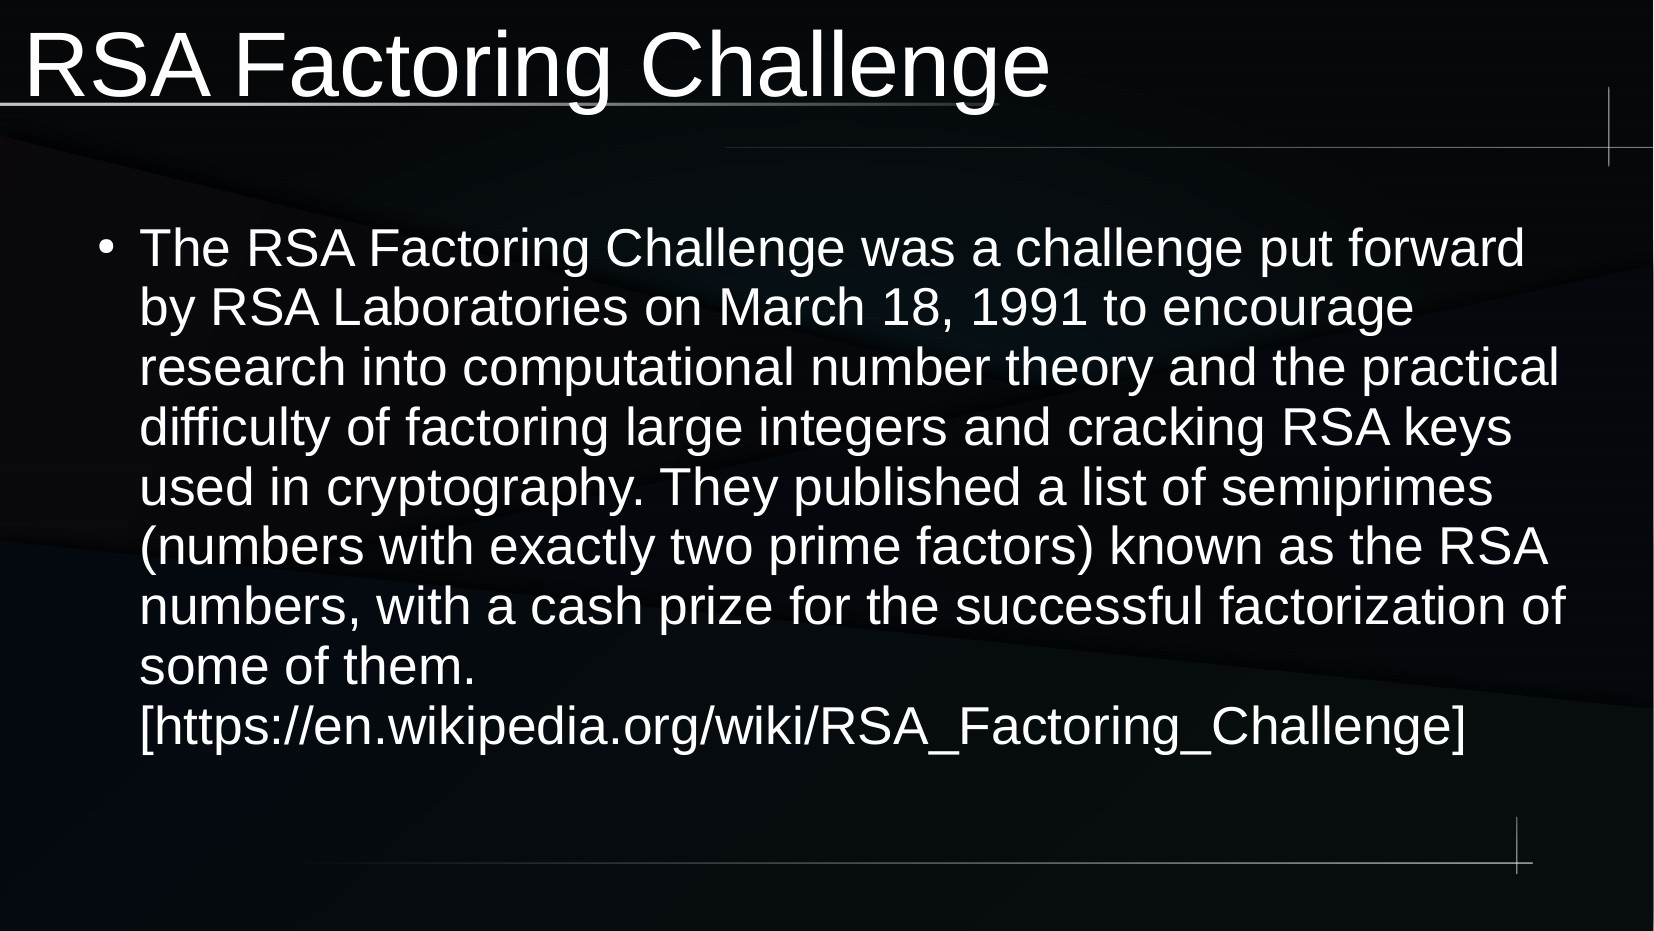

# RSA Factoring Challenge
The RSA Factoring Challenge was a challenge put forward by RSA Laboratories on March 18, 1991 to encourage research into computational number theory and the practical difficulty of factoring large integers and cracking RSA keys used in cryptography. They published a list of semiprimes (numbers with exactly two prime factors) known as the RSA numbers, with a cash prize for the successful factorization of some of them. [https://en.wikipedia.org/wiki/RSA_Factoring_Challenge]